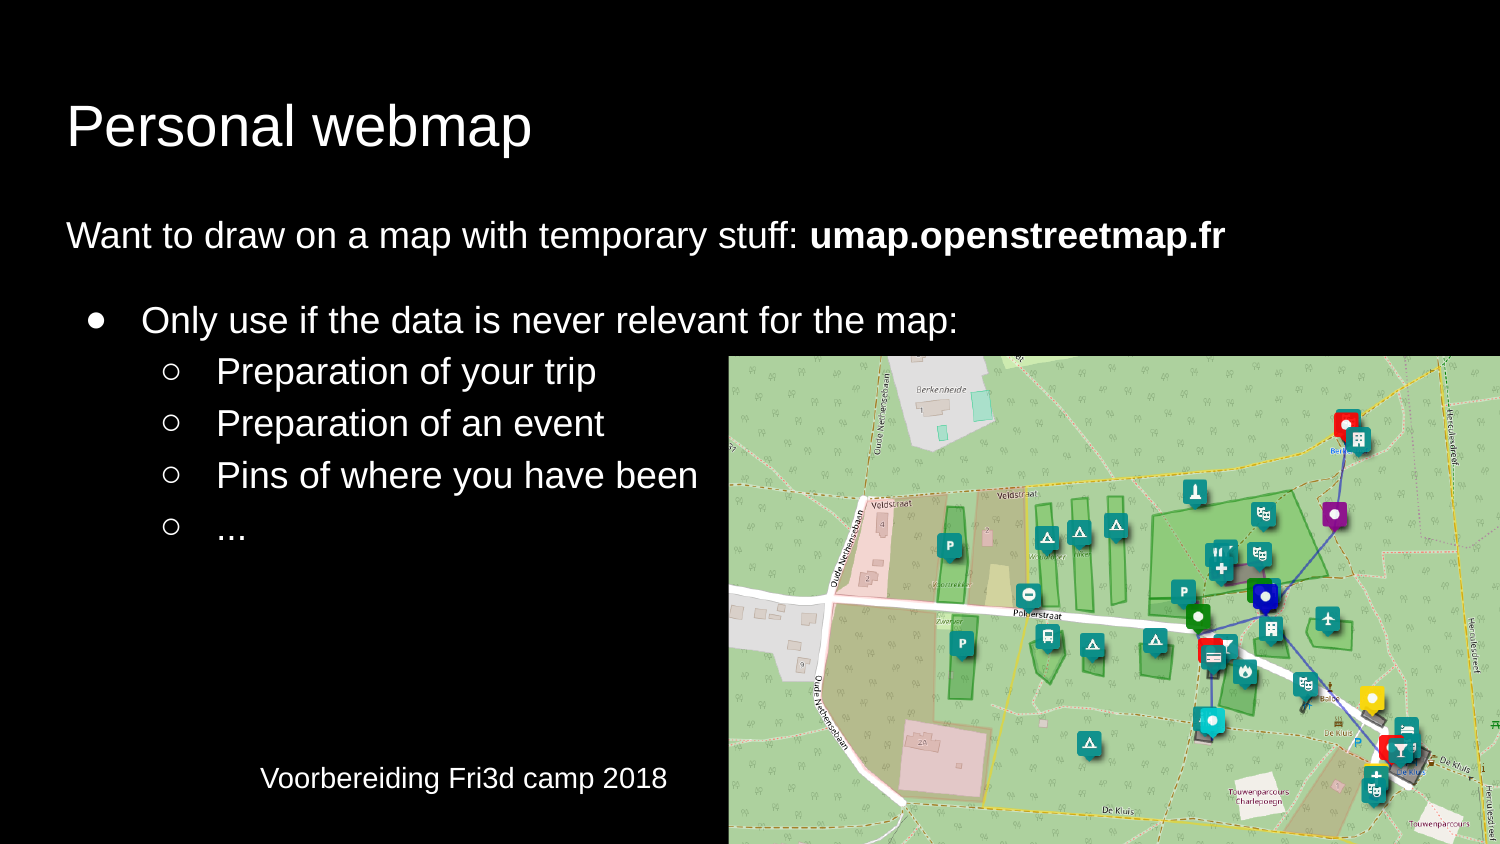

# Personal webmap
Want to draw on a map with temporary stuff: umap.openstreetmap.fr
Only use if the data is never relevant for the map:
Preparation of your trip
Preparation of an event
Pins of where you have been
...
Voorbereiding Fri3d camp 2018